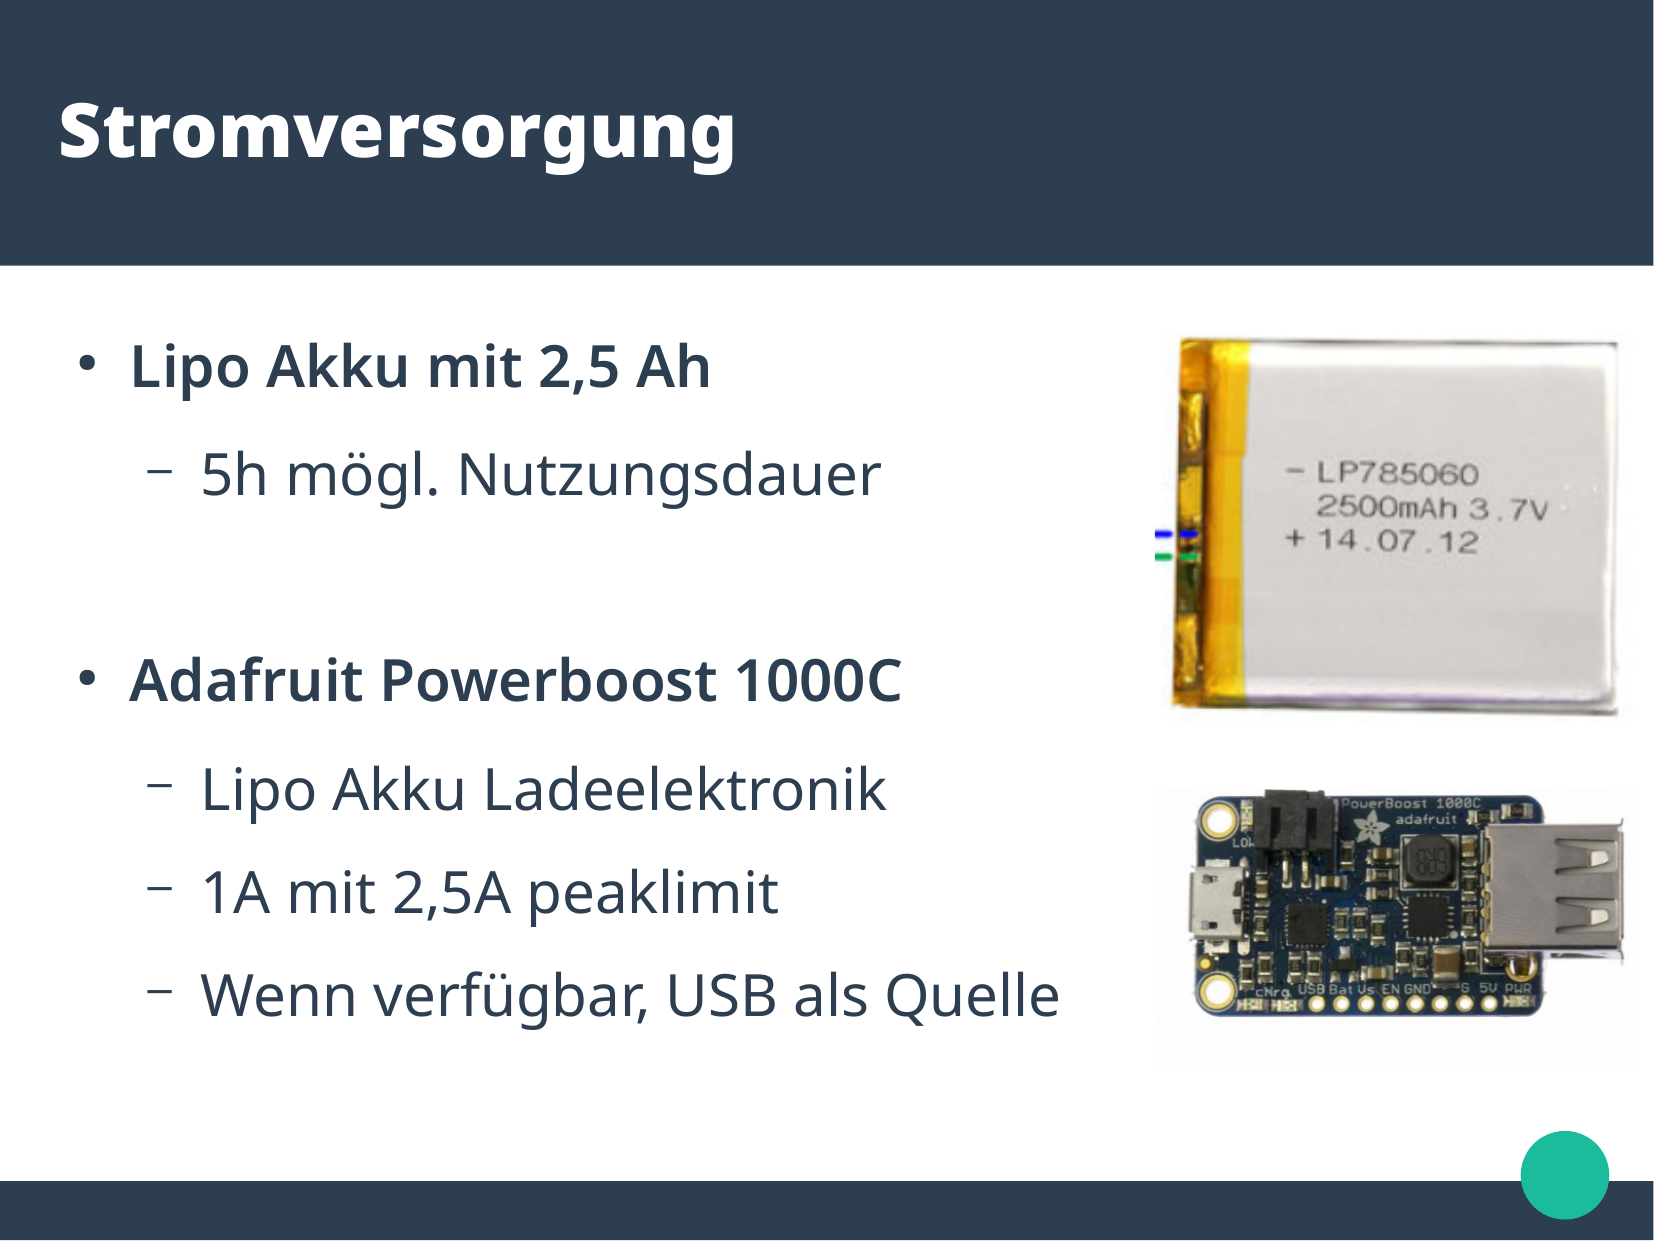

# Stromversorgung
Lipo Akku mit 2,5 Ah
5h mögl. Nutzungsdauer
Adafruit Powerboost 1000C
Lipo Akku Ladeelektronik
1A mit 2,5A peaklimit
Wenn verfügbar, USB als Quelle